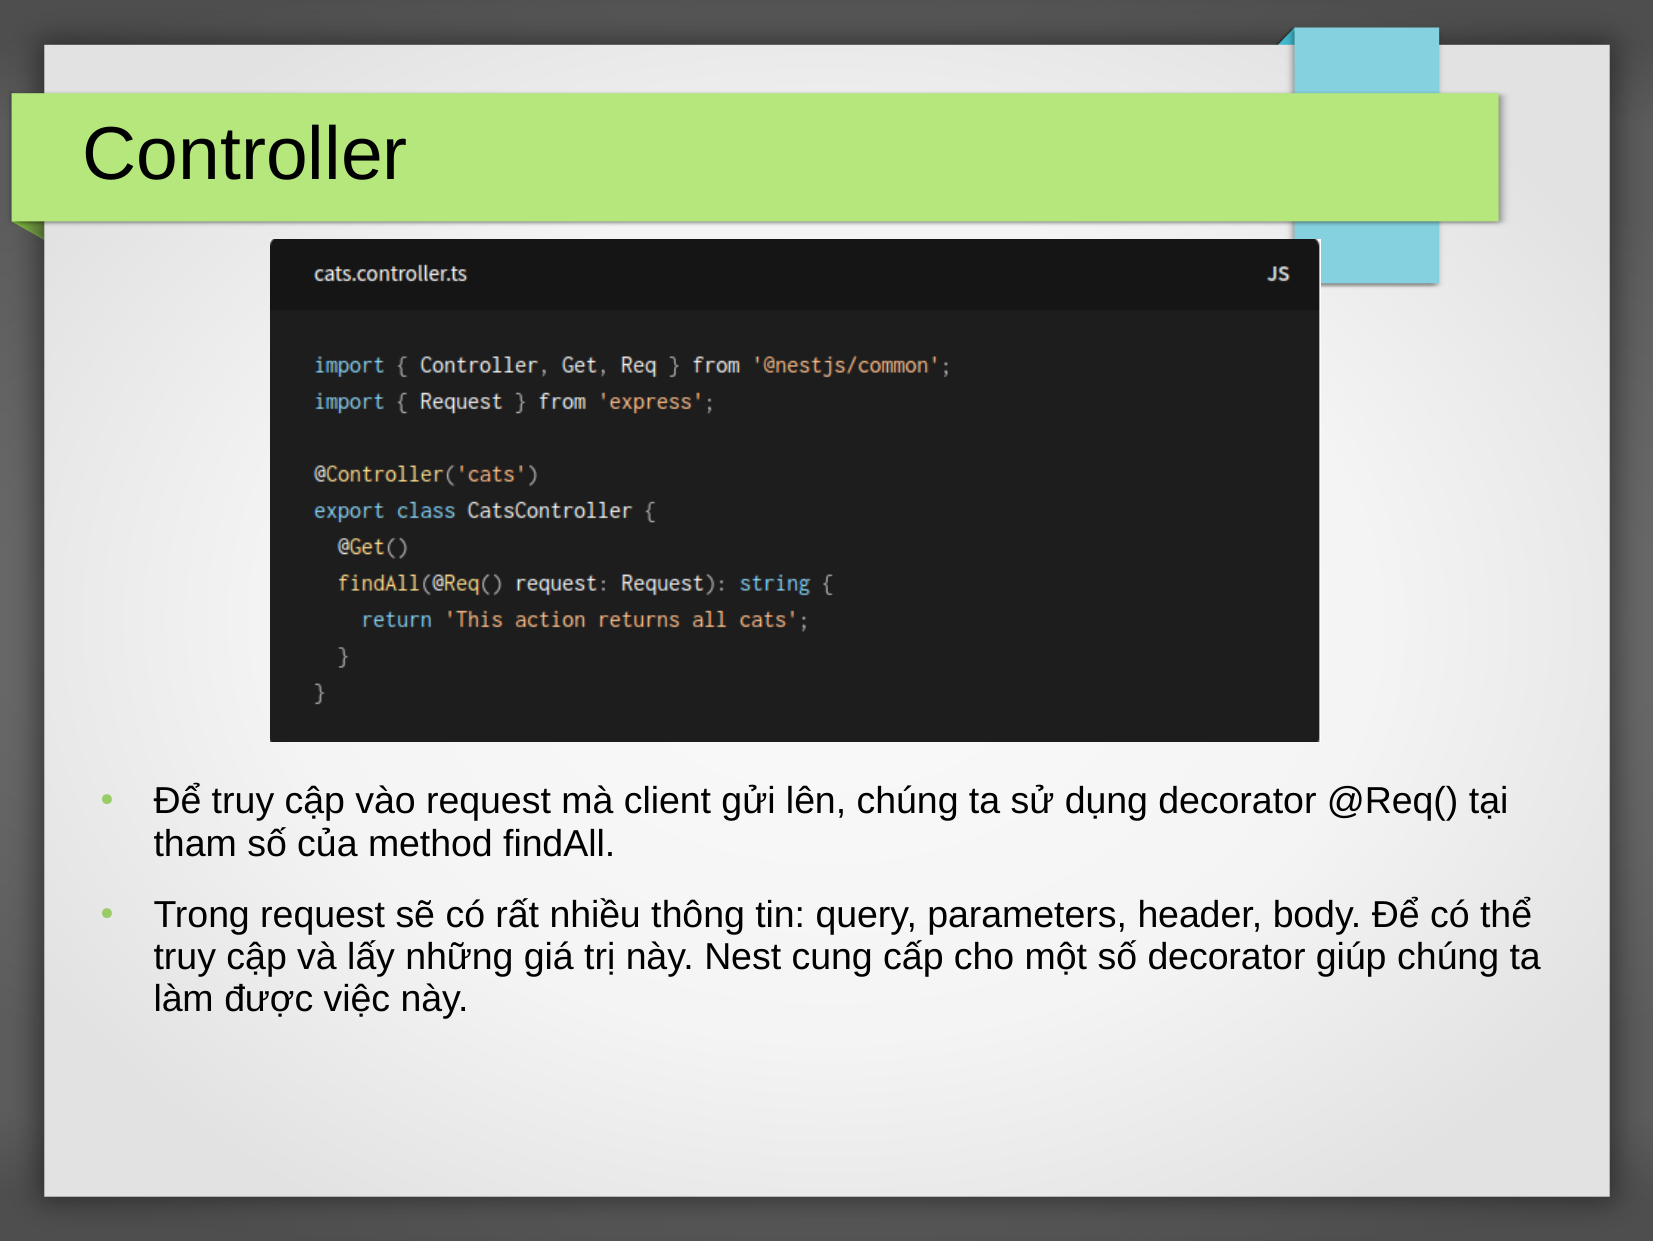

# Controller
Để truy cập vào request mà client gửi lên, chúng ta sử dụng decorator @Req() tại tham số của method findAll.
Trong request sẽ có rất nhiều thông tin: query, parameters, header, body. Để có thể truy cập và lấy những giá trị này. Nest cung cấp cho một số decorator giúp chúng ta làm được việc này.